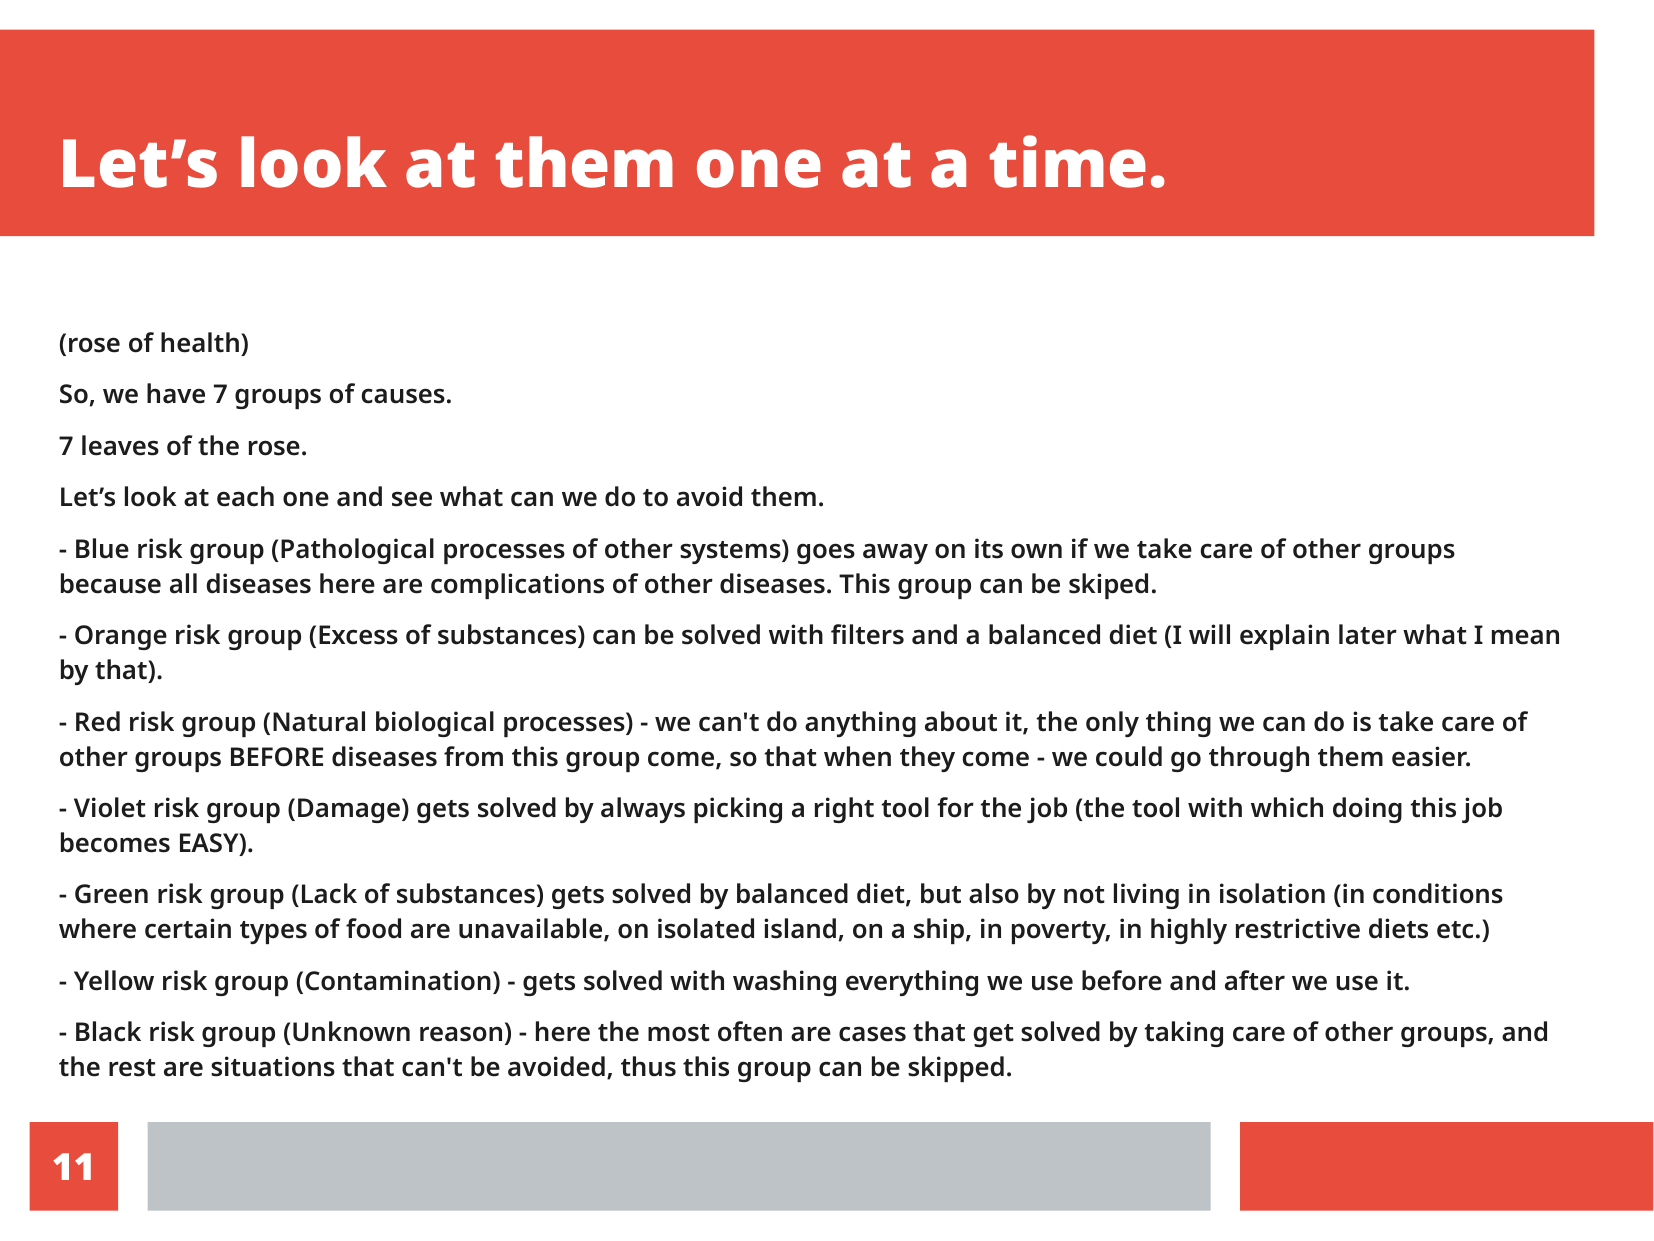

# Let’s look at them one at a time.
(rose of health)
So, we have 7 groups of causes.
7 leaves of the rose.
Let’s look at each one and see what can we do to avoid them.
- Blue risk group (Pathological processes of other systems) goes away on its own if we take care of other groups because all diseases here are complications of other diseases. This group can be skiped.
- Orange risk group (Excess of substances) can be solved with filters and a balanced diet (I will explain later what I mean by that).
- Red risk group (Natural biological processes) - we can't do anything about it, the only thing we can do is take care of other groups BEFORE diseases from this group come, so that when they come - we could go through them easier.
- Violet risk group (Damage) gets solved by always picking a right tool for the job (the tool with which doing this job becomes EASY).
- Green risk group (Lack of substances) gets solved by balanced diet, but also by not living in isolation (in conditions where certain types of food are unavailable, on isolated island, on a ship, in poverty, in highly restrictive diets etc.)
- Yellow risk group (Contamination) - gets solved with washing everything we use before and after we use it.
- Black risk group (Unknown reason) - here the most often are cases that get solved by taking care of other groups, and the rest are situations that can't be avoided, thus this group can be skipped.
11